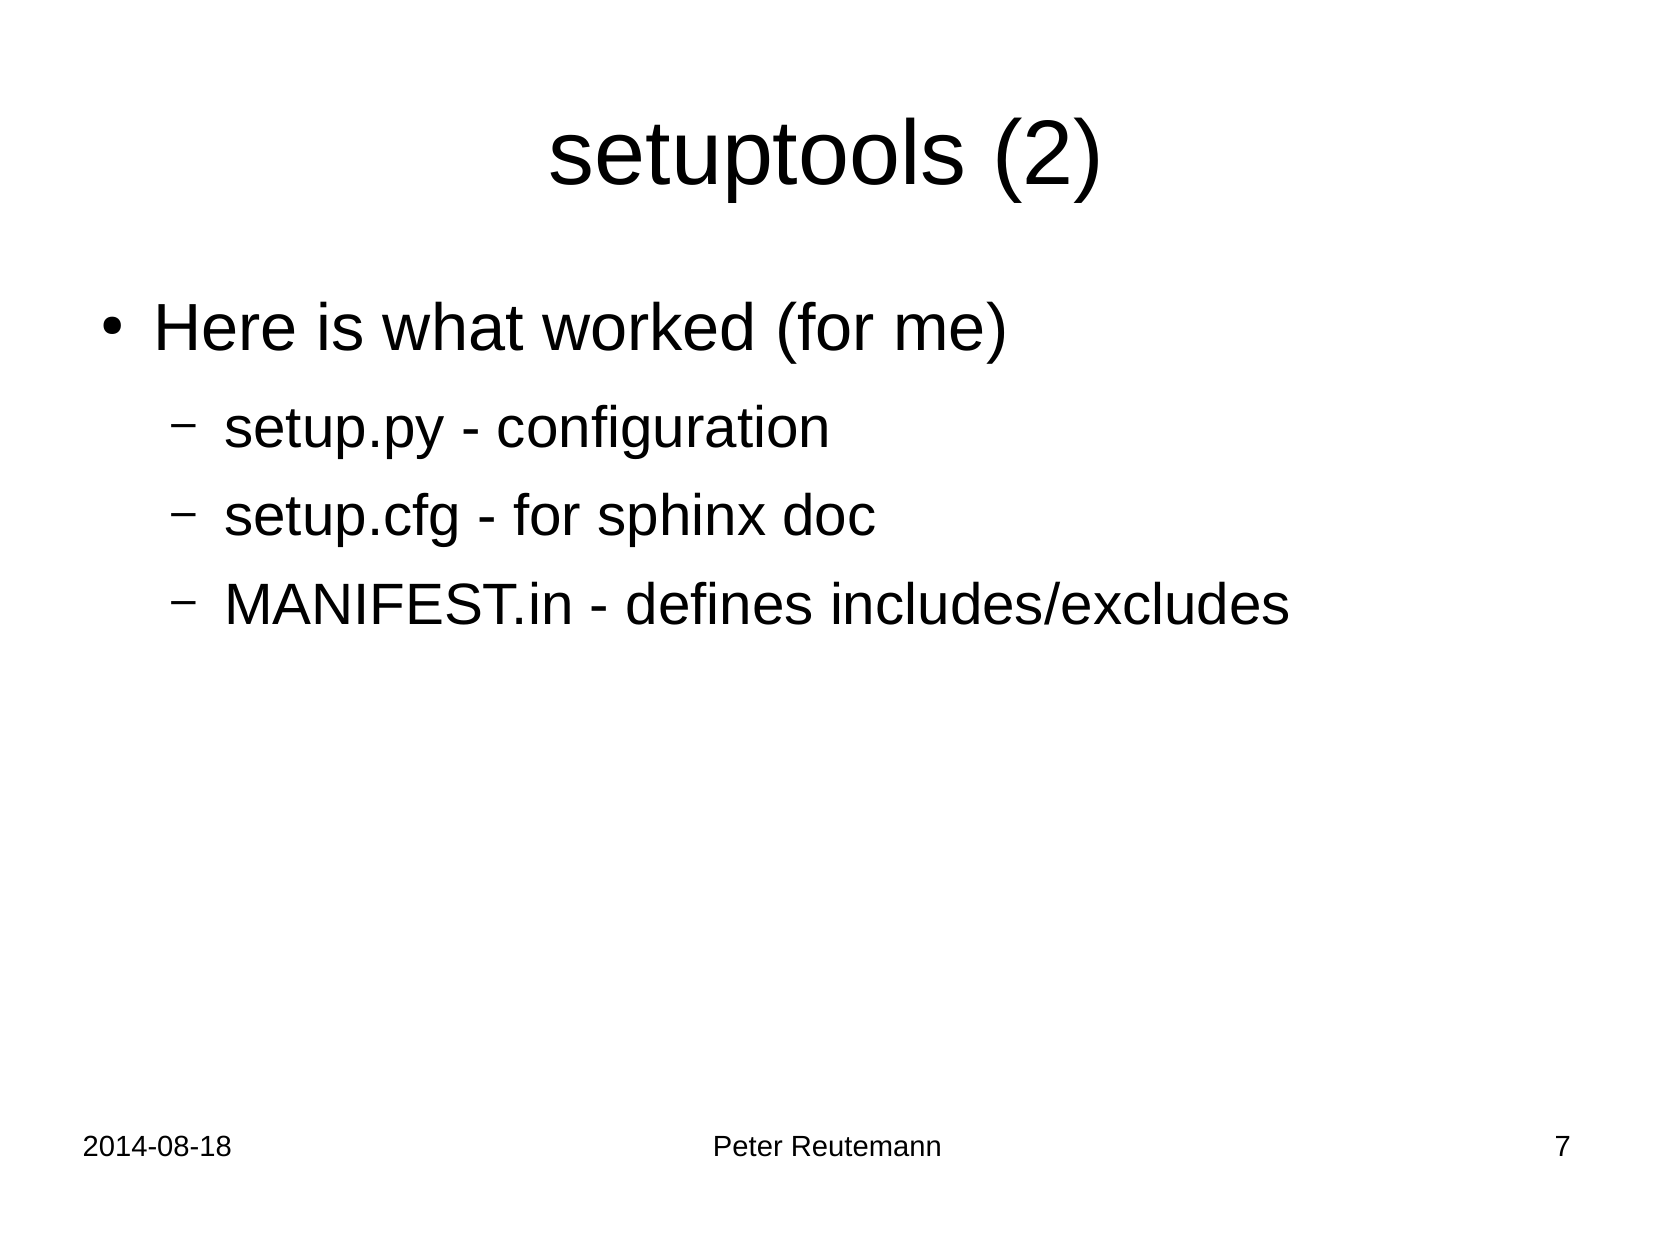

# setuptools (2)
Here is what worked (for me)
setup.py - configuration
setup.cfg - for sphinx doc
MANIFEST.in - defines includes/excludes
2014-08-18
Peter Reutemann
7